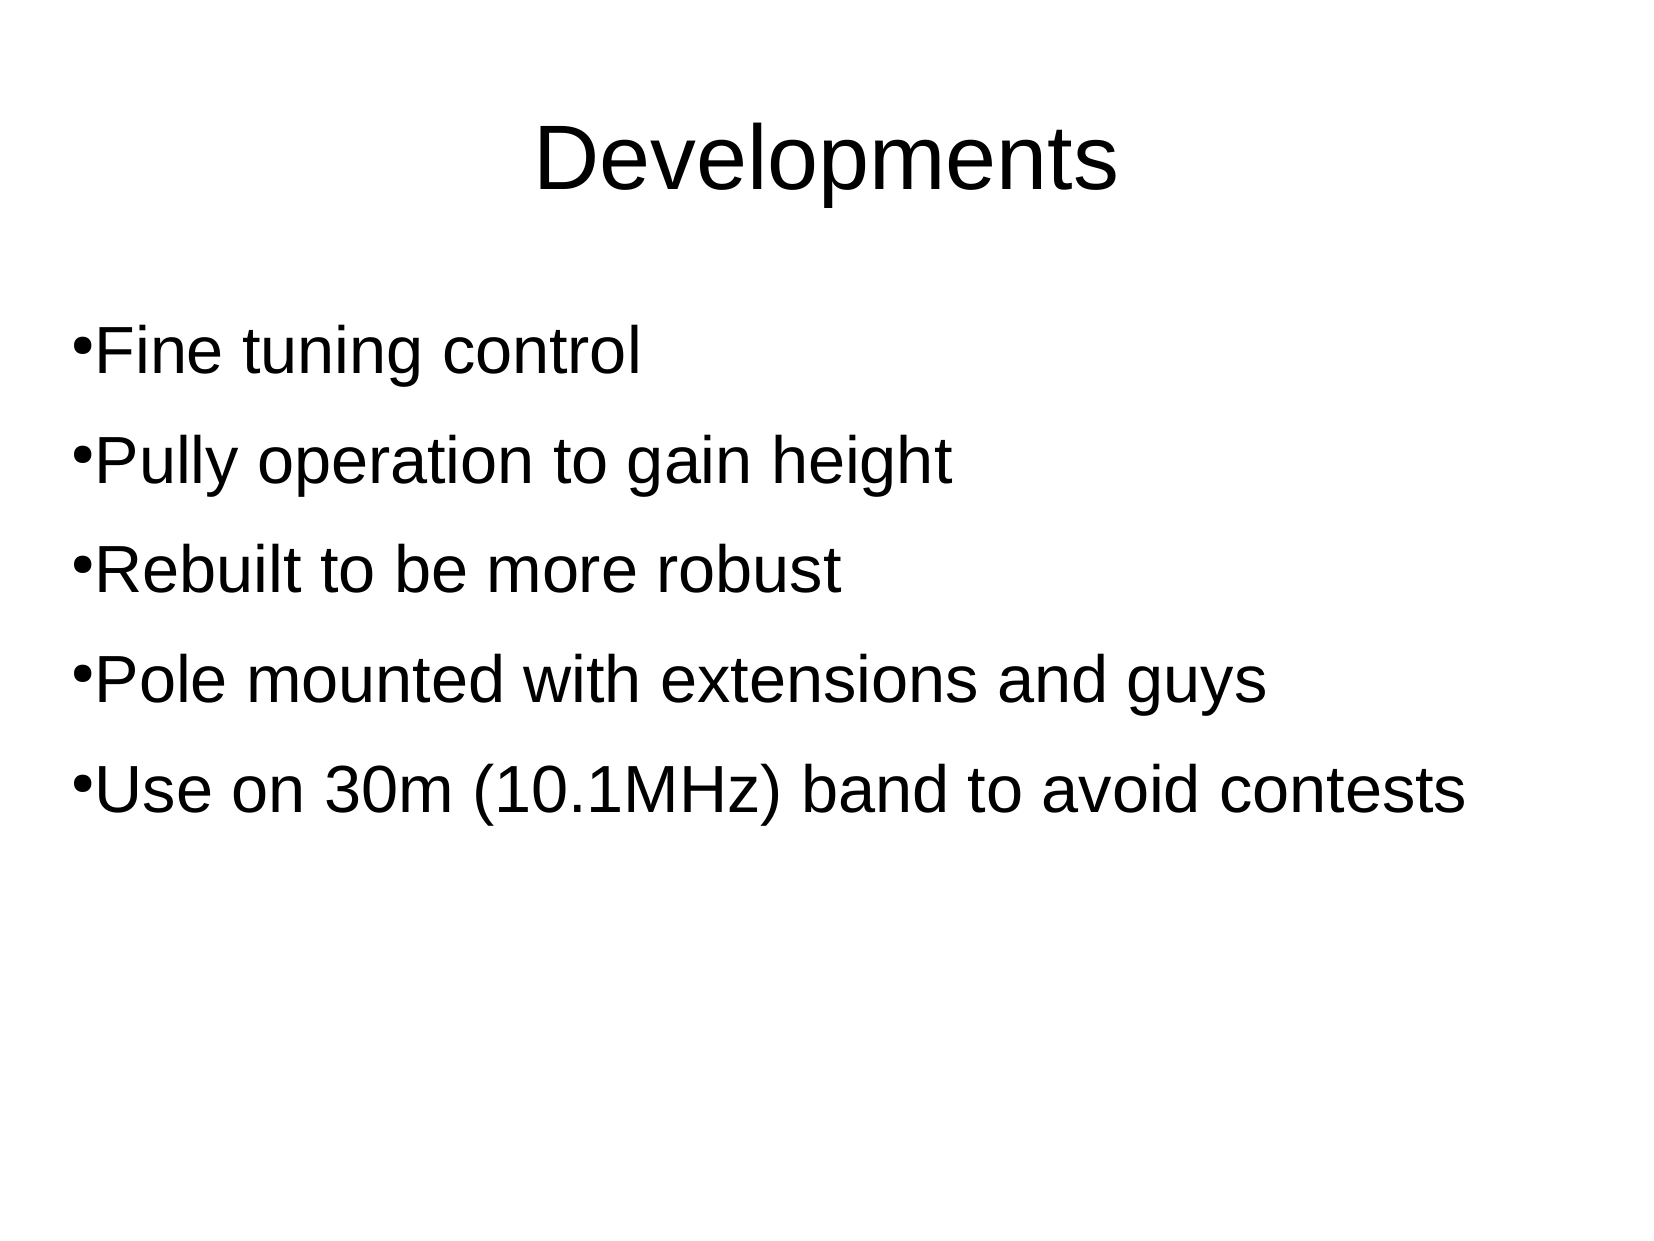

# Developments
Fine tuning control
Pully operation to gain height
Rebuilt to be more robust
Pole mounted with extensions and guys
Use on 30m (10.1MHz) band to avoid contests